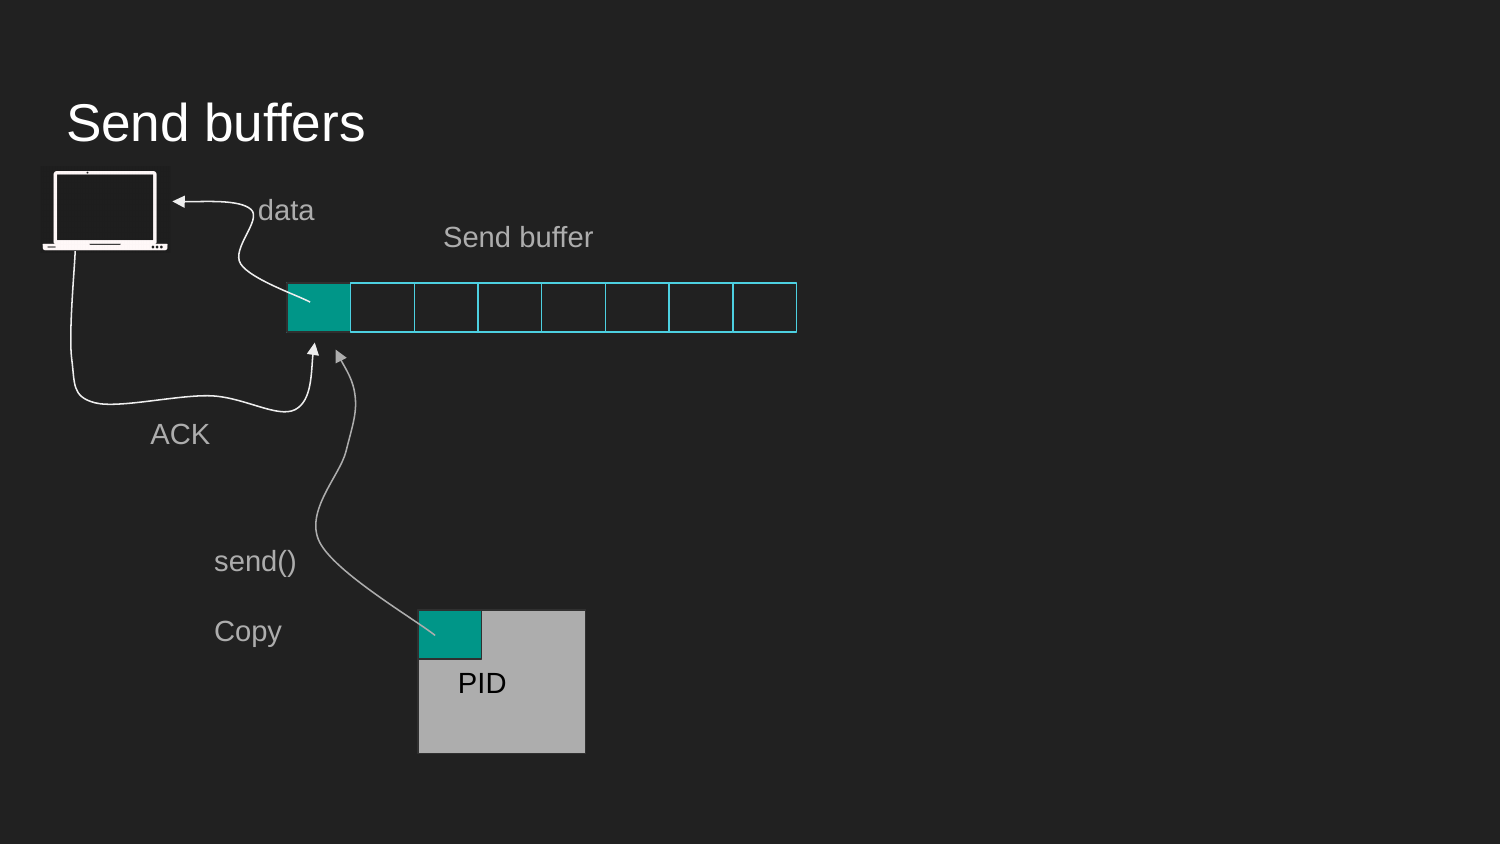

# Send buffers
data
Send buffer
ACK
send()
Copy
 PID